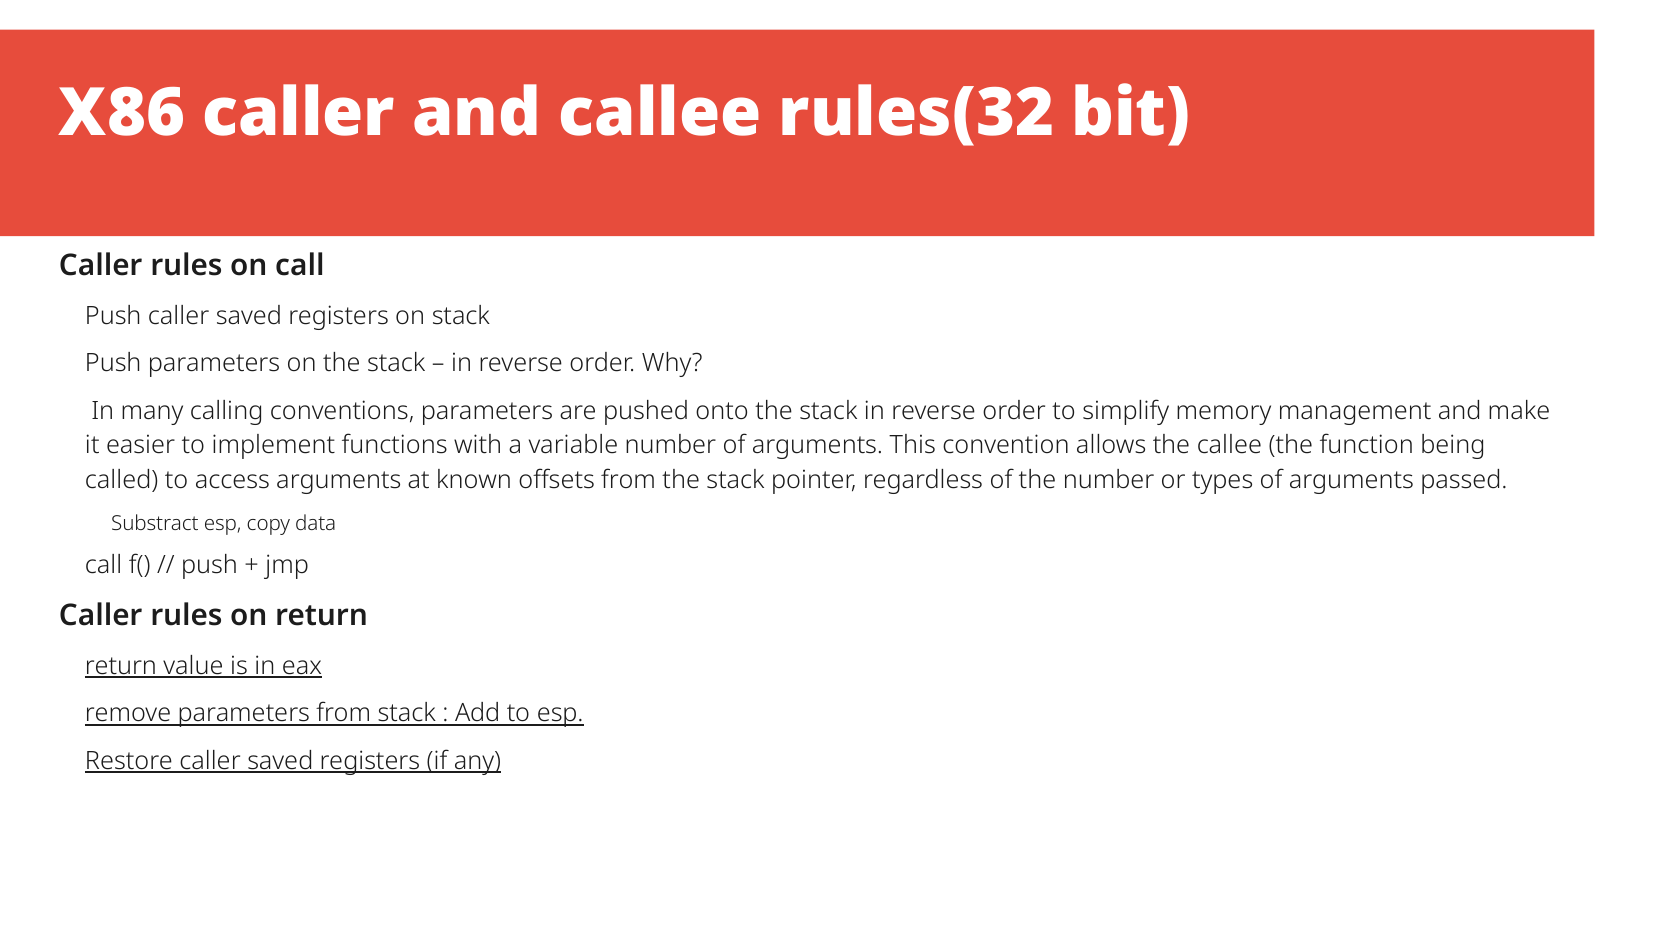

# X86 caller and callee rules(32 bit)
Caller rules on call
Push caller saved registers on stack
Push parameters on the stack – in reverse order. Why?
 In many calling conventions, parameters are pushed onto the stack in reverse order to simplify memory management and make it easier to implement functions with a variable number of arguments. This convention allows the callee (the function being called) to access arguments at known offsets from the stack pointer, regardless of the number or types of arguments passed.
Substract esp, copy data
call f() // push + jmp
Caller rules on return
return value is in eax
remove parameters from stack : Add to esp.
Restore caller saved registers (if any)
38